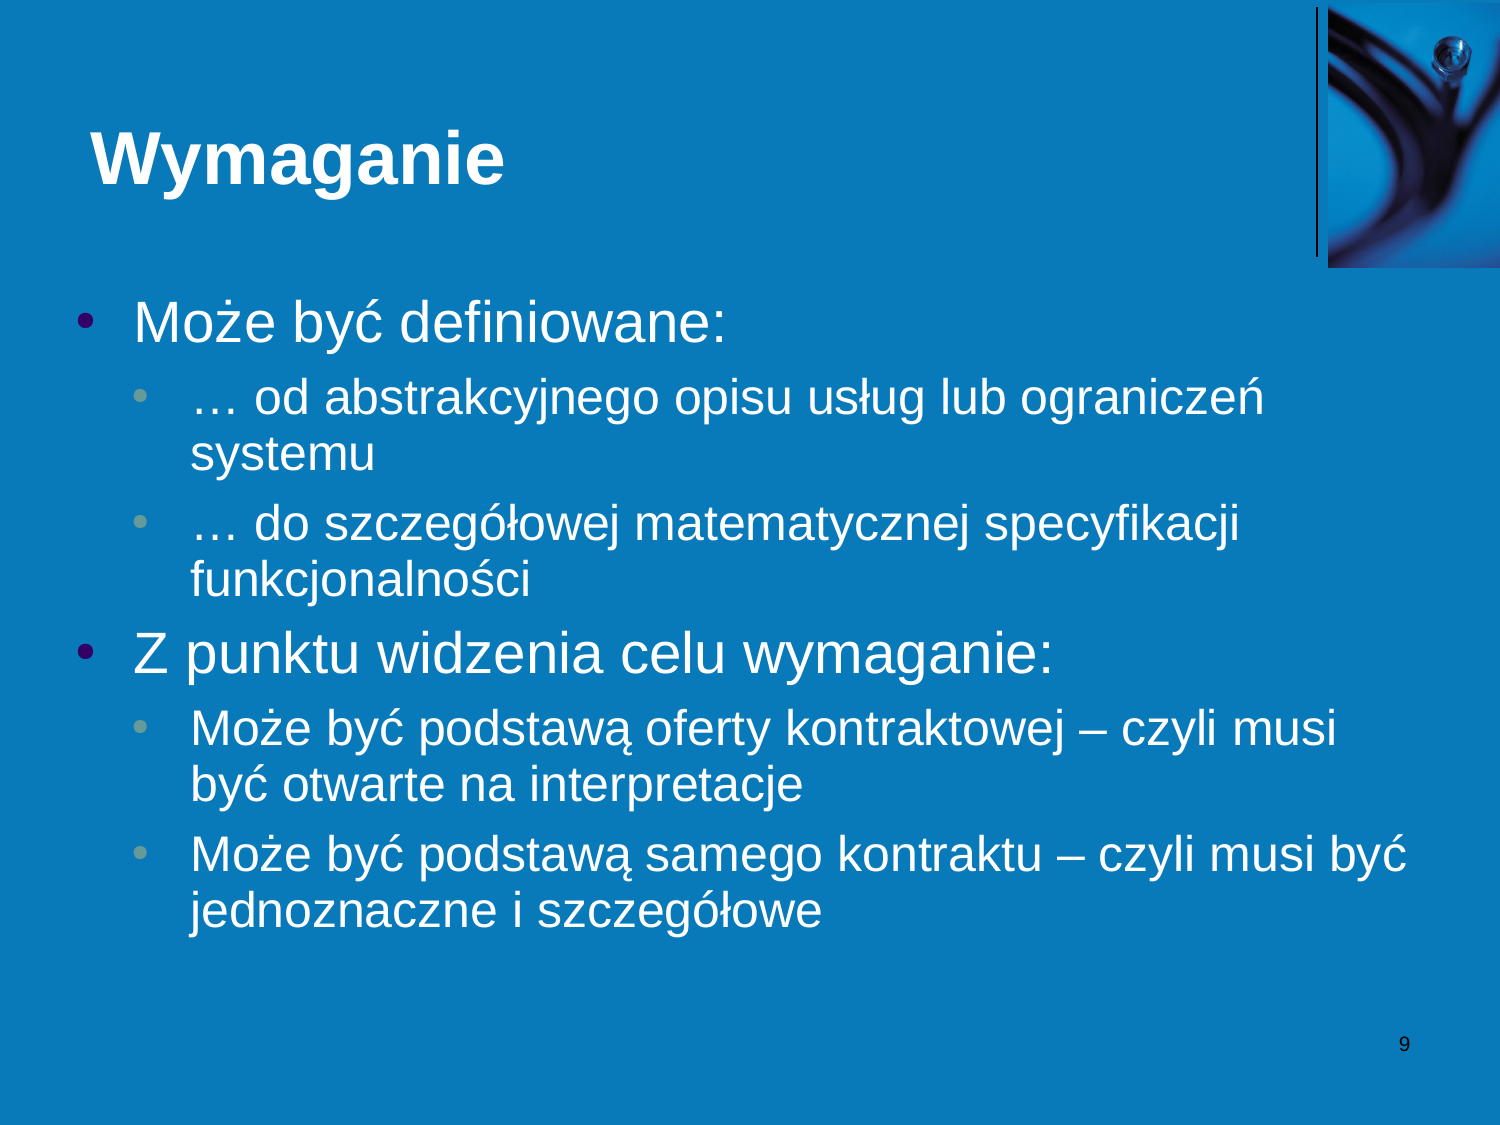

# Wymaganie
Może być definiowane:
… od abstrakcyjnego opisu usług lub ograniczeń systemu
… do szczegółowej matematycznej specyfikacji funkcjonalności
Z punktu widzenia celu wymaganie:
Może być podstawą oferty kontraktowej – czyli musi być otwarte na interpretacje
Może być podstawą samego kontraktu – czyli musi być jednoznaczne i szczegółowe
9